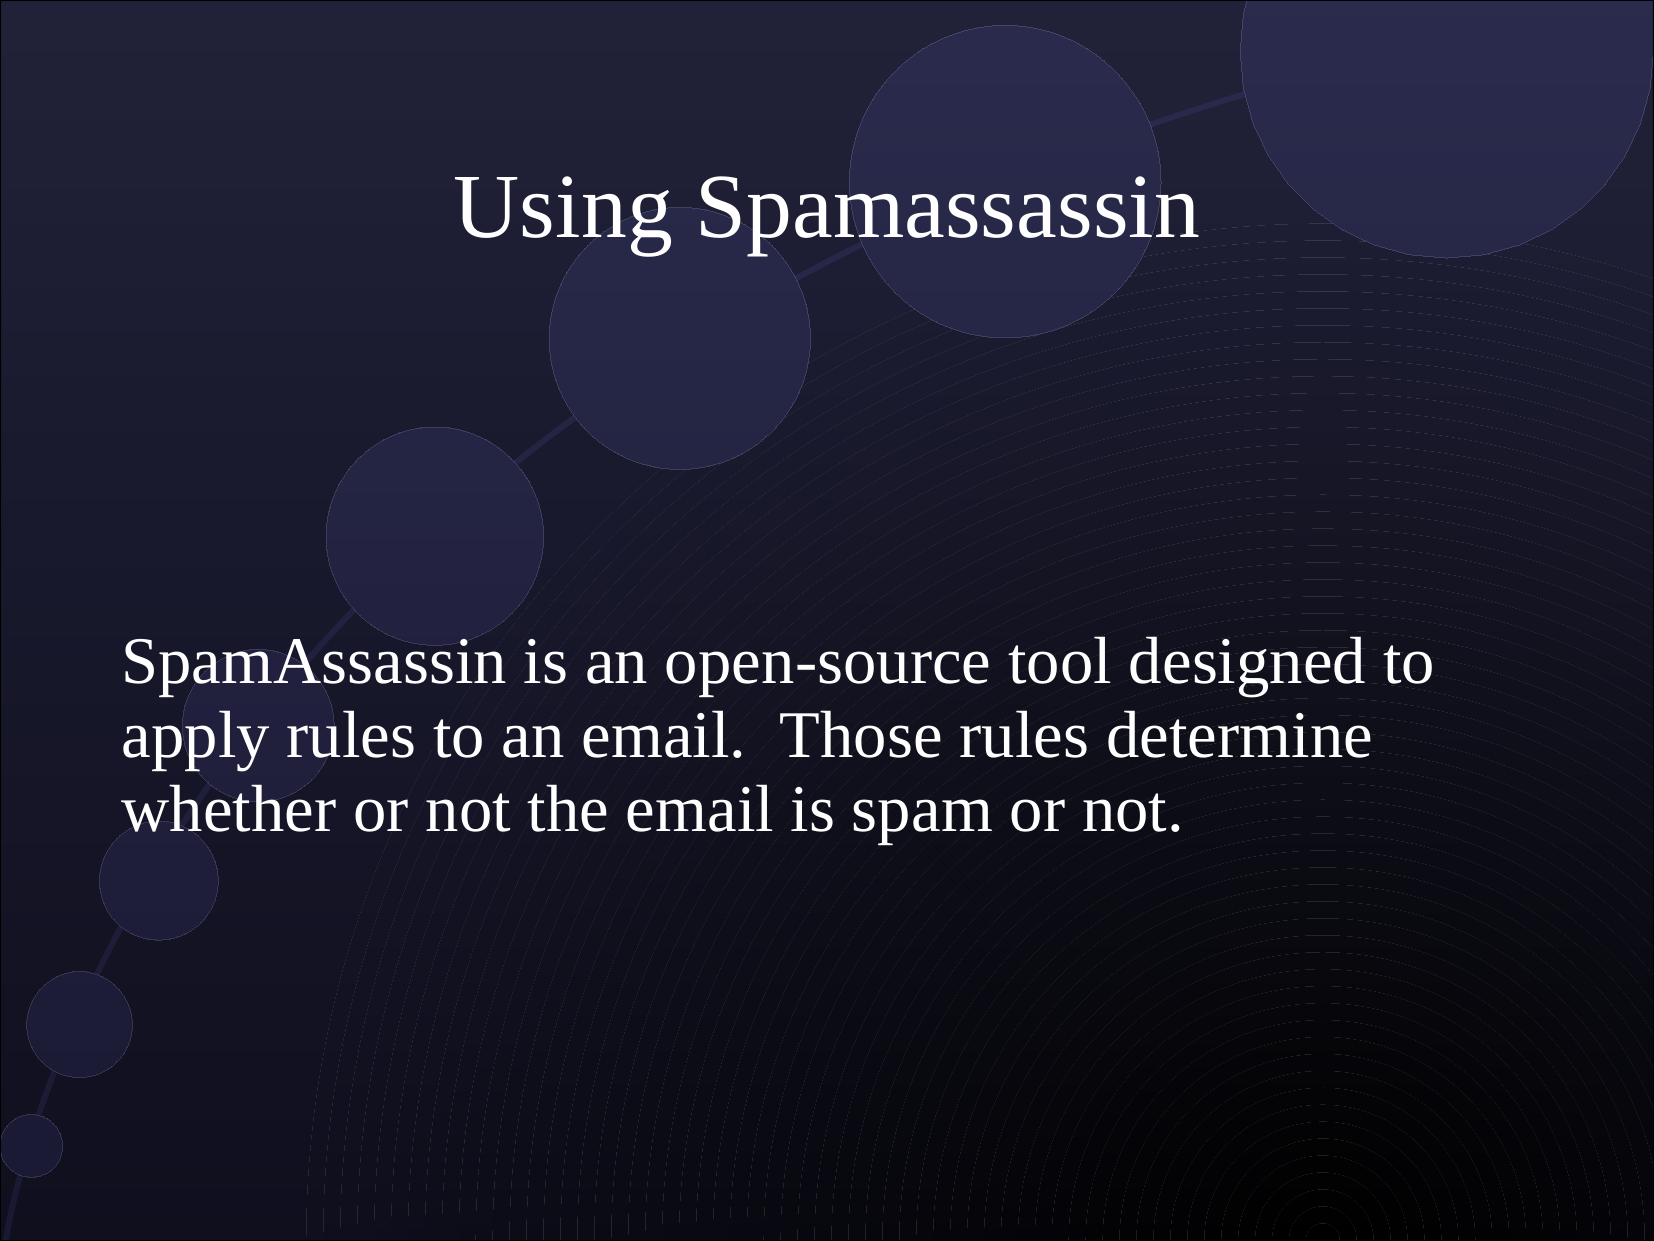

# Using Spamassassin
SpamAssassin is an open-source tool designed to apply rules to an email. Those rules determine whether or not the email is spam or not.